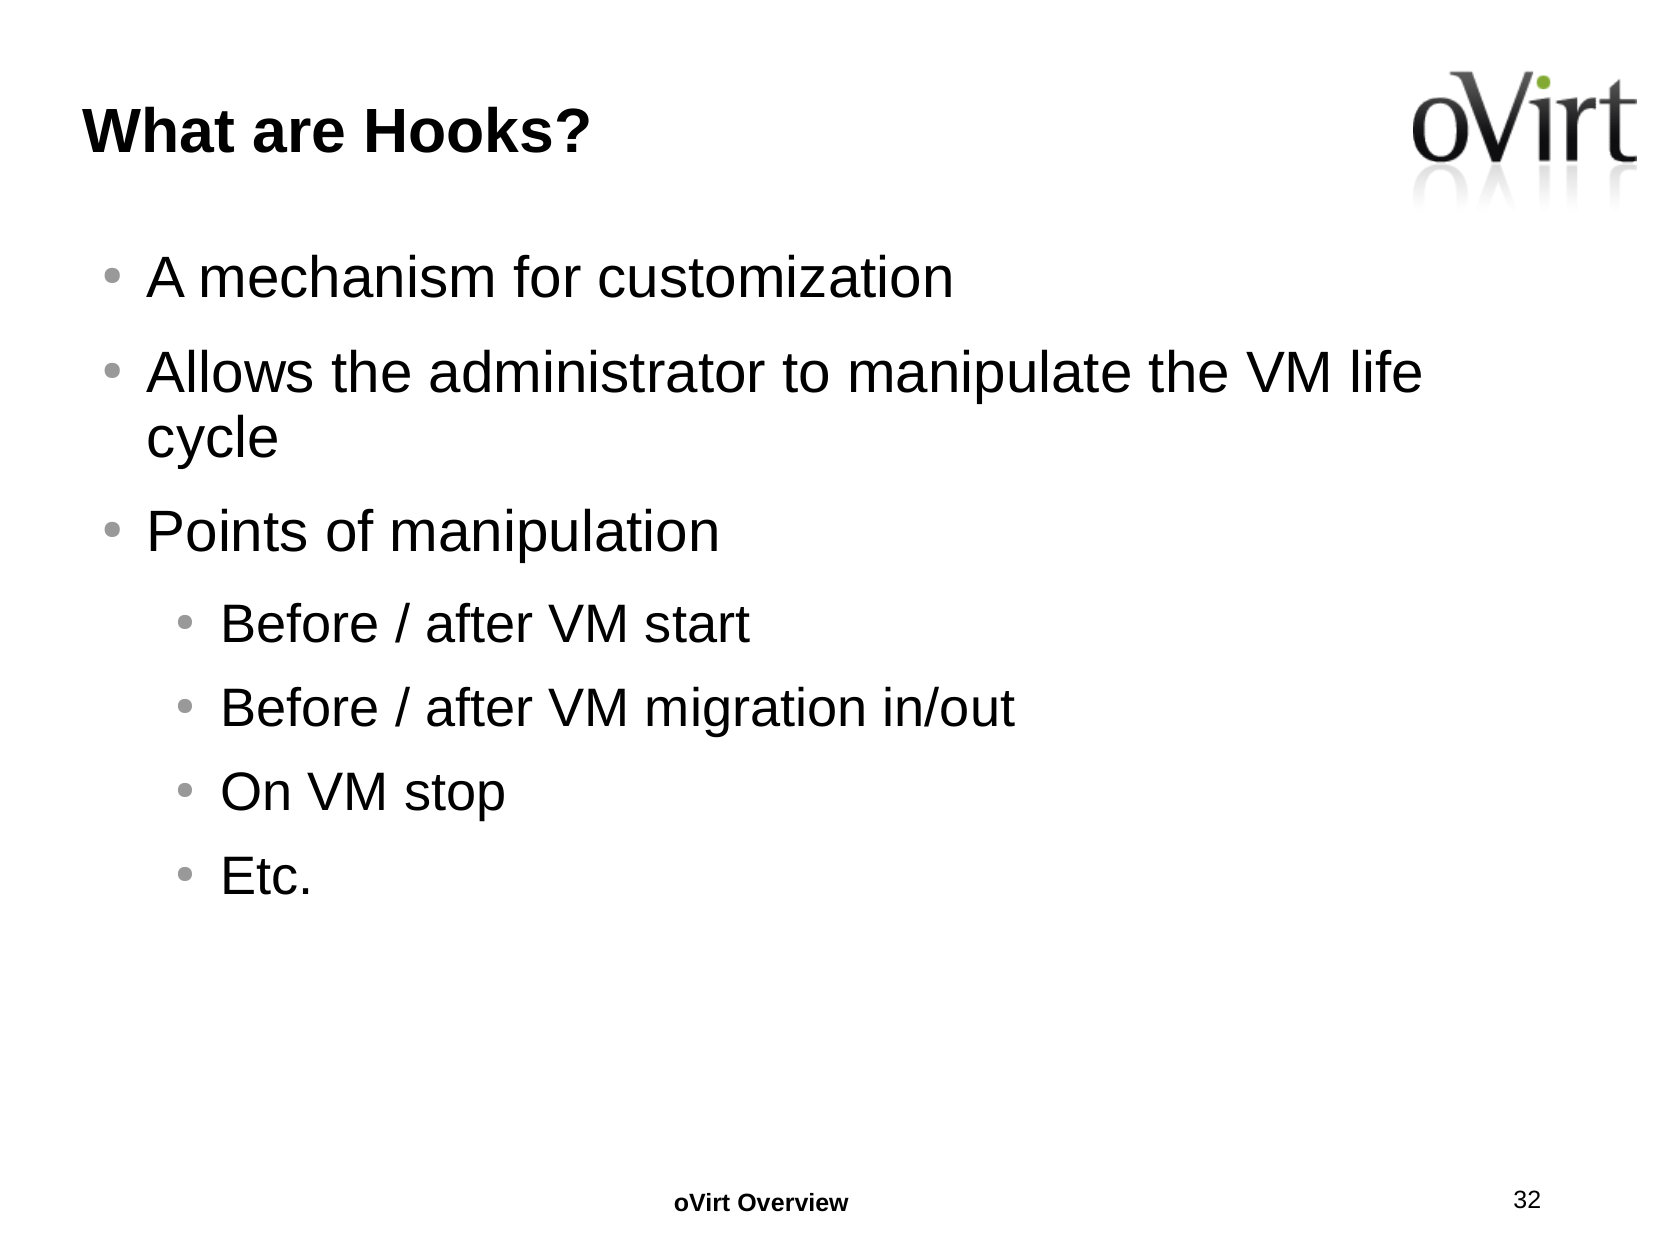

# What are Hooks?
A mechanism for customization
Allows the administrator to manipulate the VM life cycle
Points of manipulation
Before / after VM start
Before / after VM migration in/out
On VM stop
Etc.